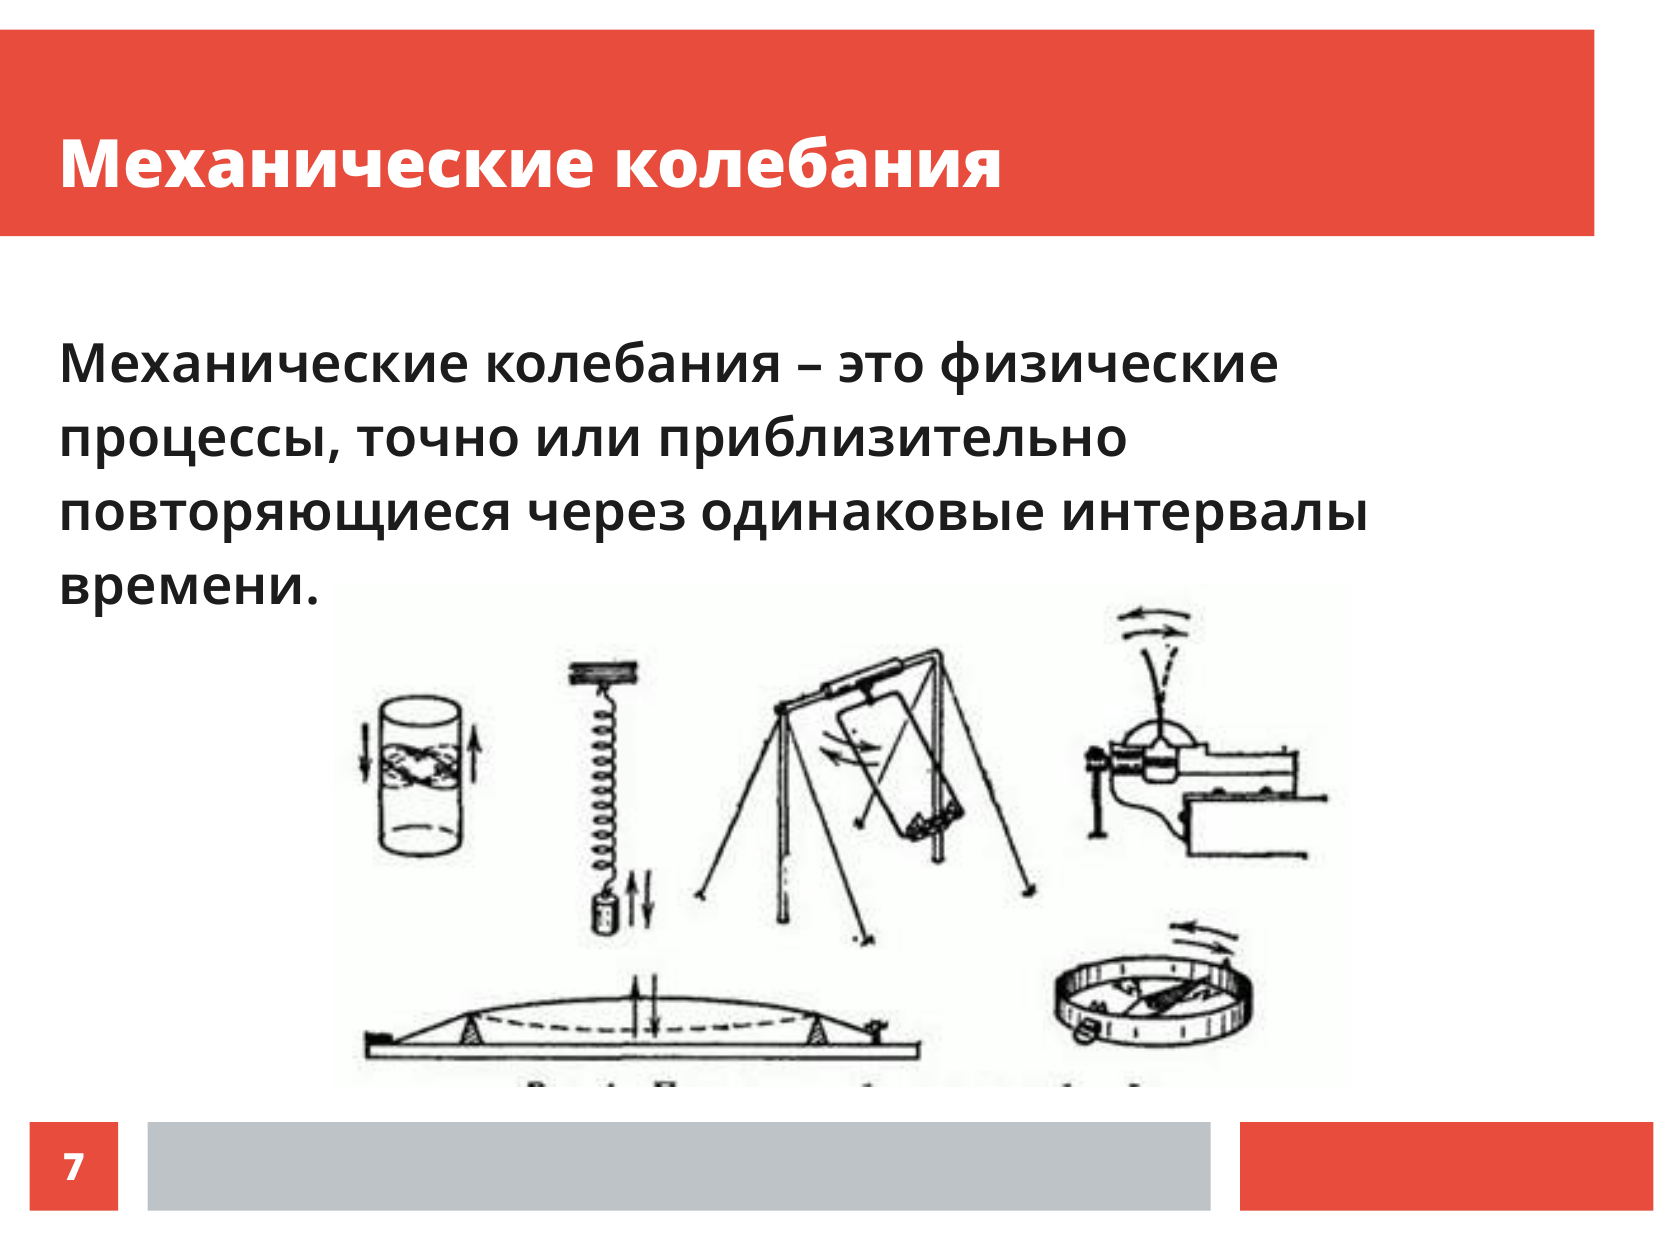

# Механические колебания
Механические колебания – это физические процессы, точно или приблизительно повторяющиеся через одинаковые интервалы времени.
7